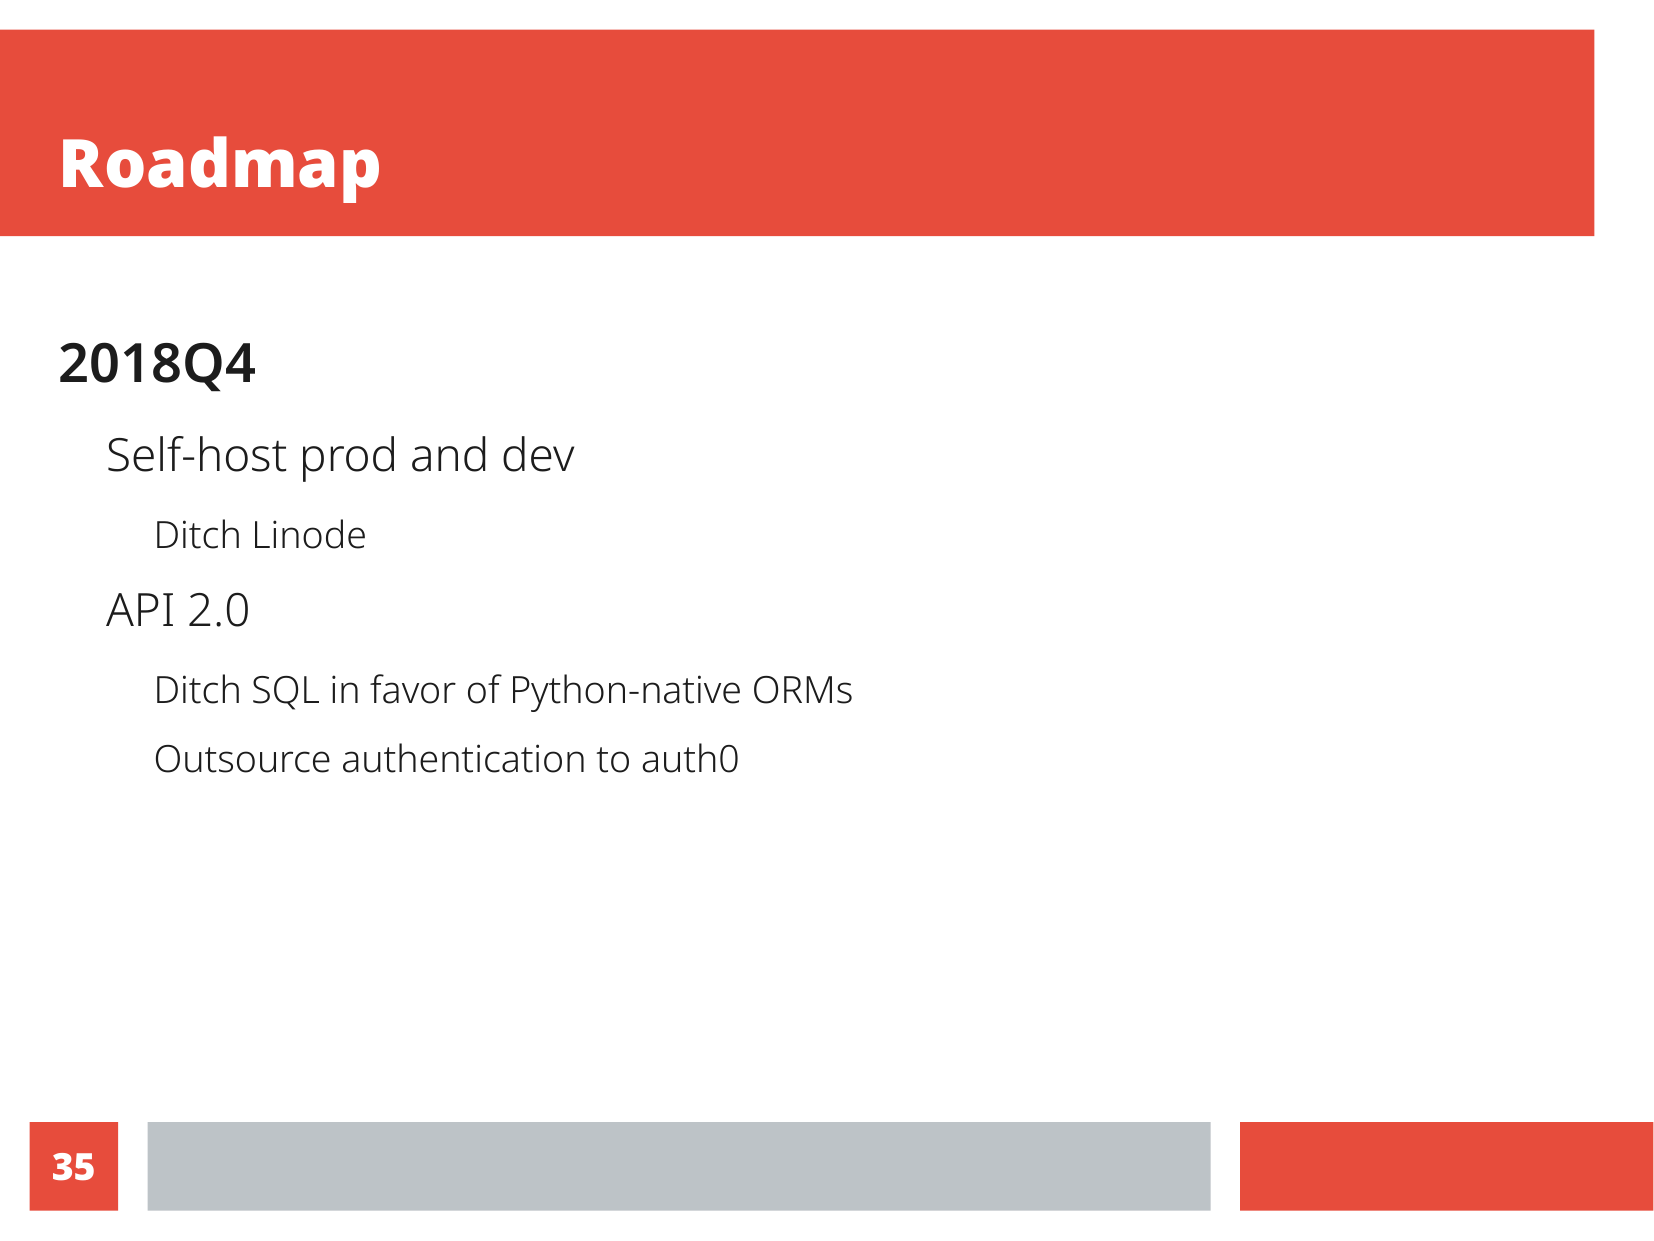

# Roadmap
2018Q4
Self-host prod and dev
Ditch Linode
API 2.0
Ditch SQL in favor of Python-native ORMs
Outsource authentication to auth0
35